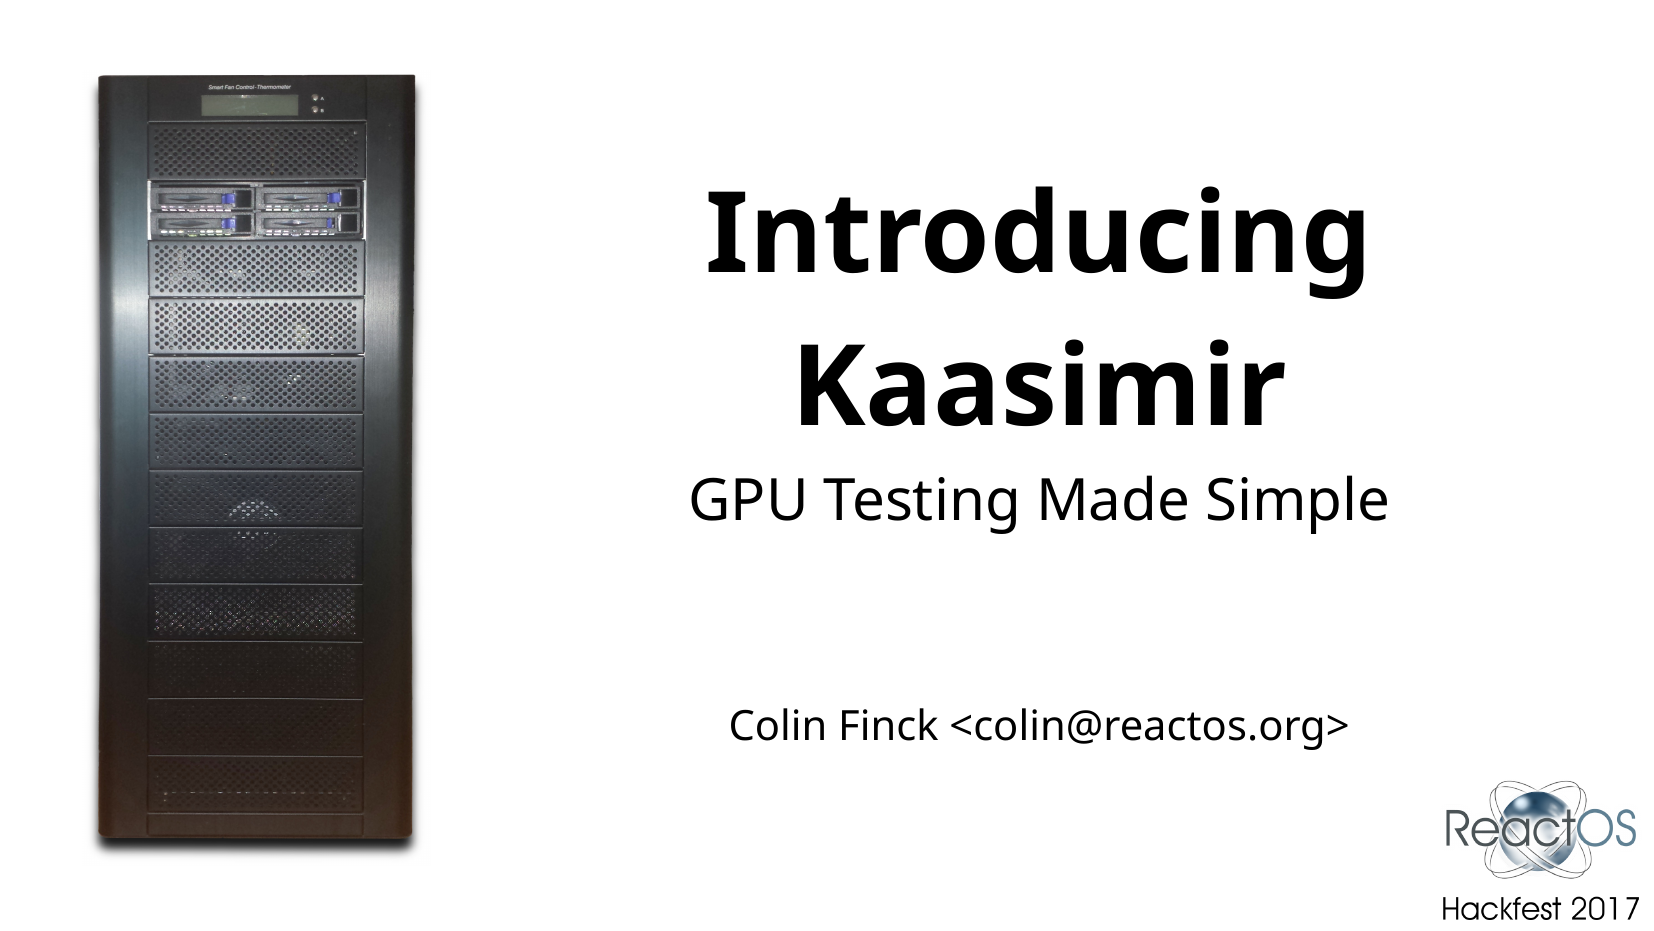

# Introducing Kaasimir GPU Testing Made Simple Colin Finck <colin@reactos.org>